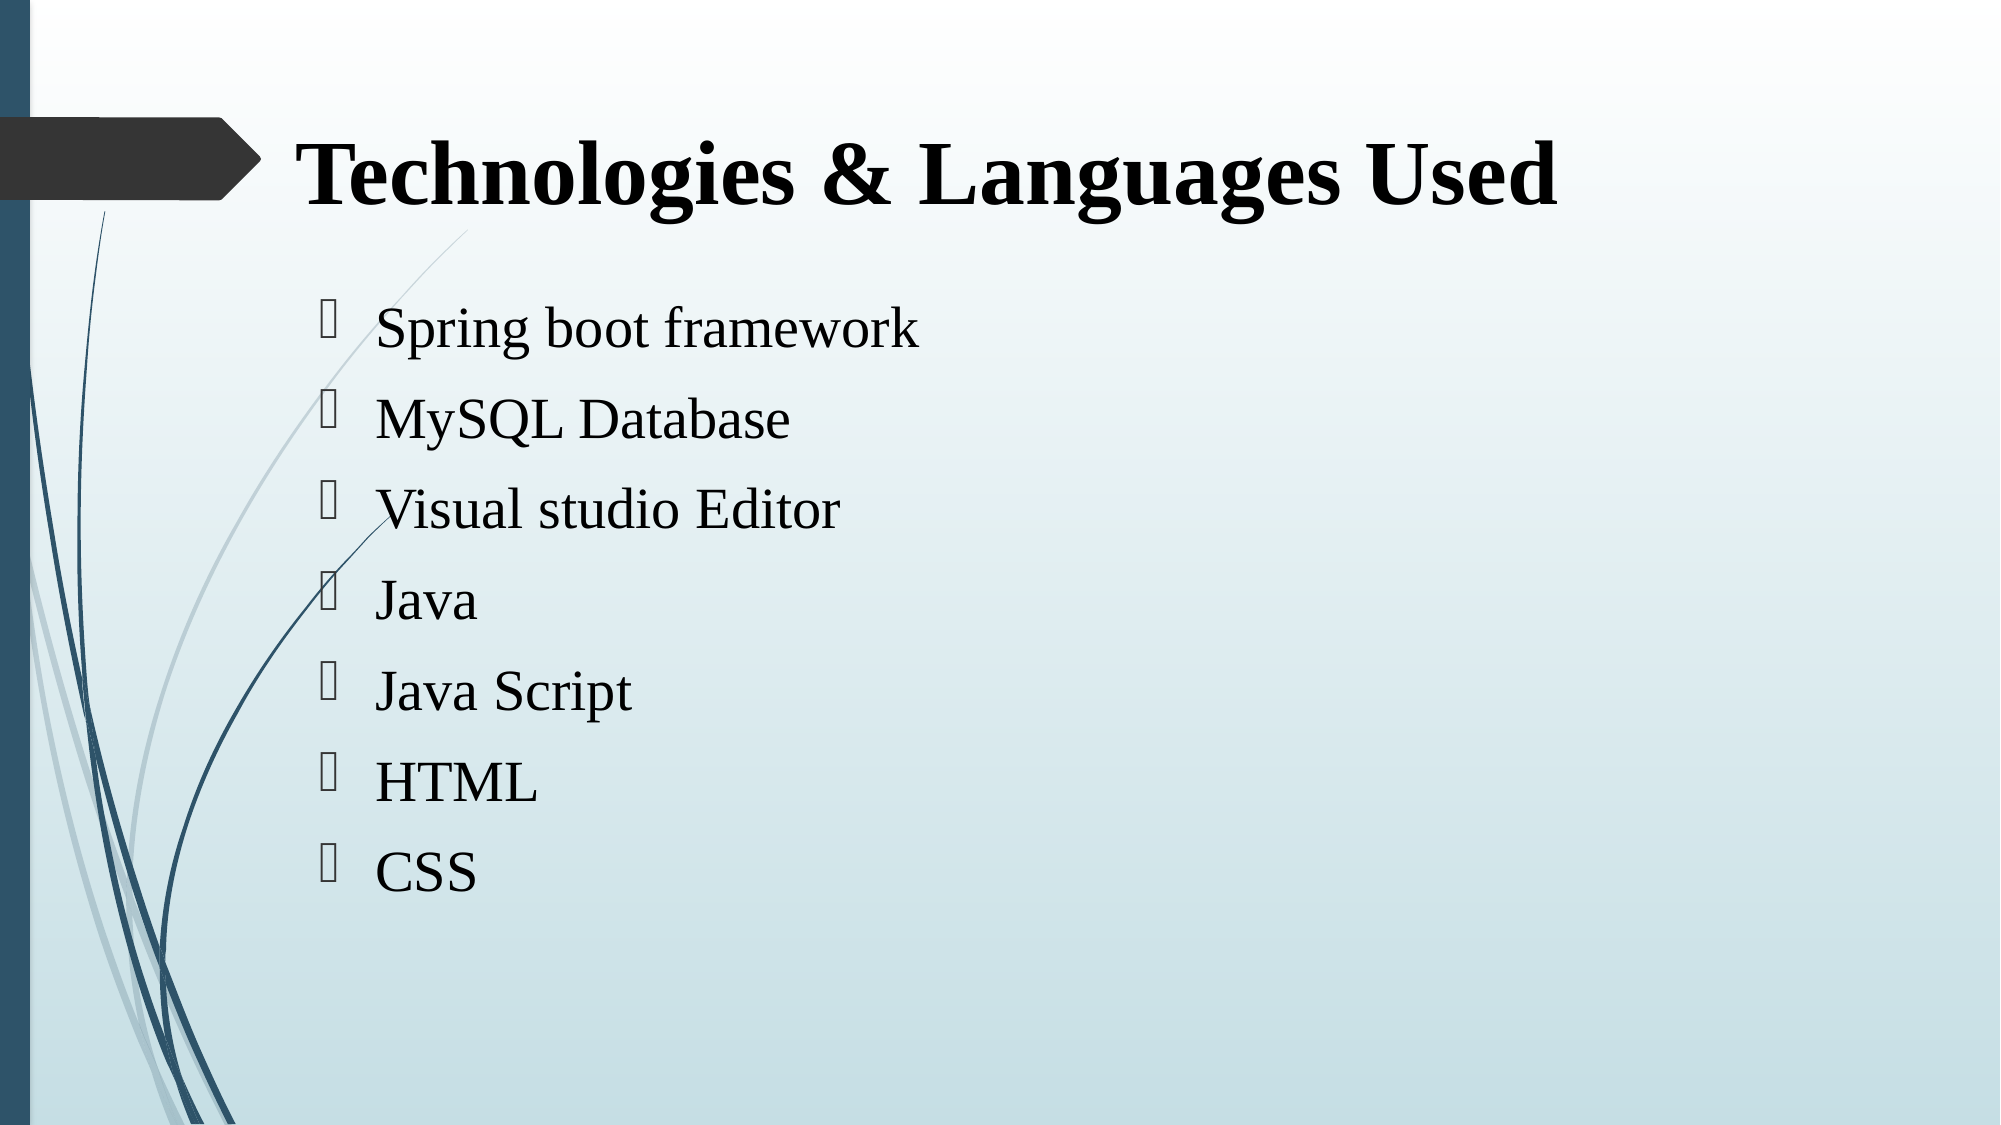

# Technologies & Languages Used
Spring boot framework
MySQL Database
Visual studio Editor
Java
Java Script
HTML
CSS